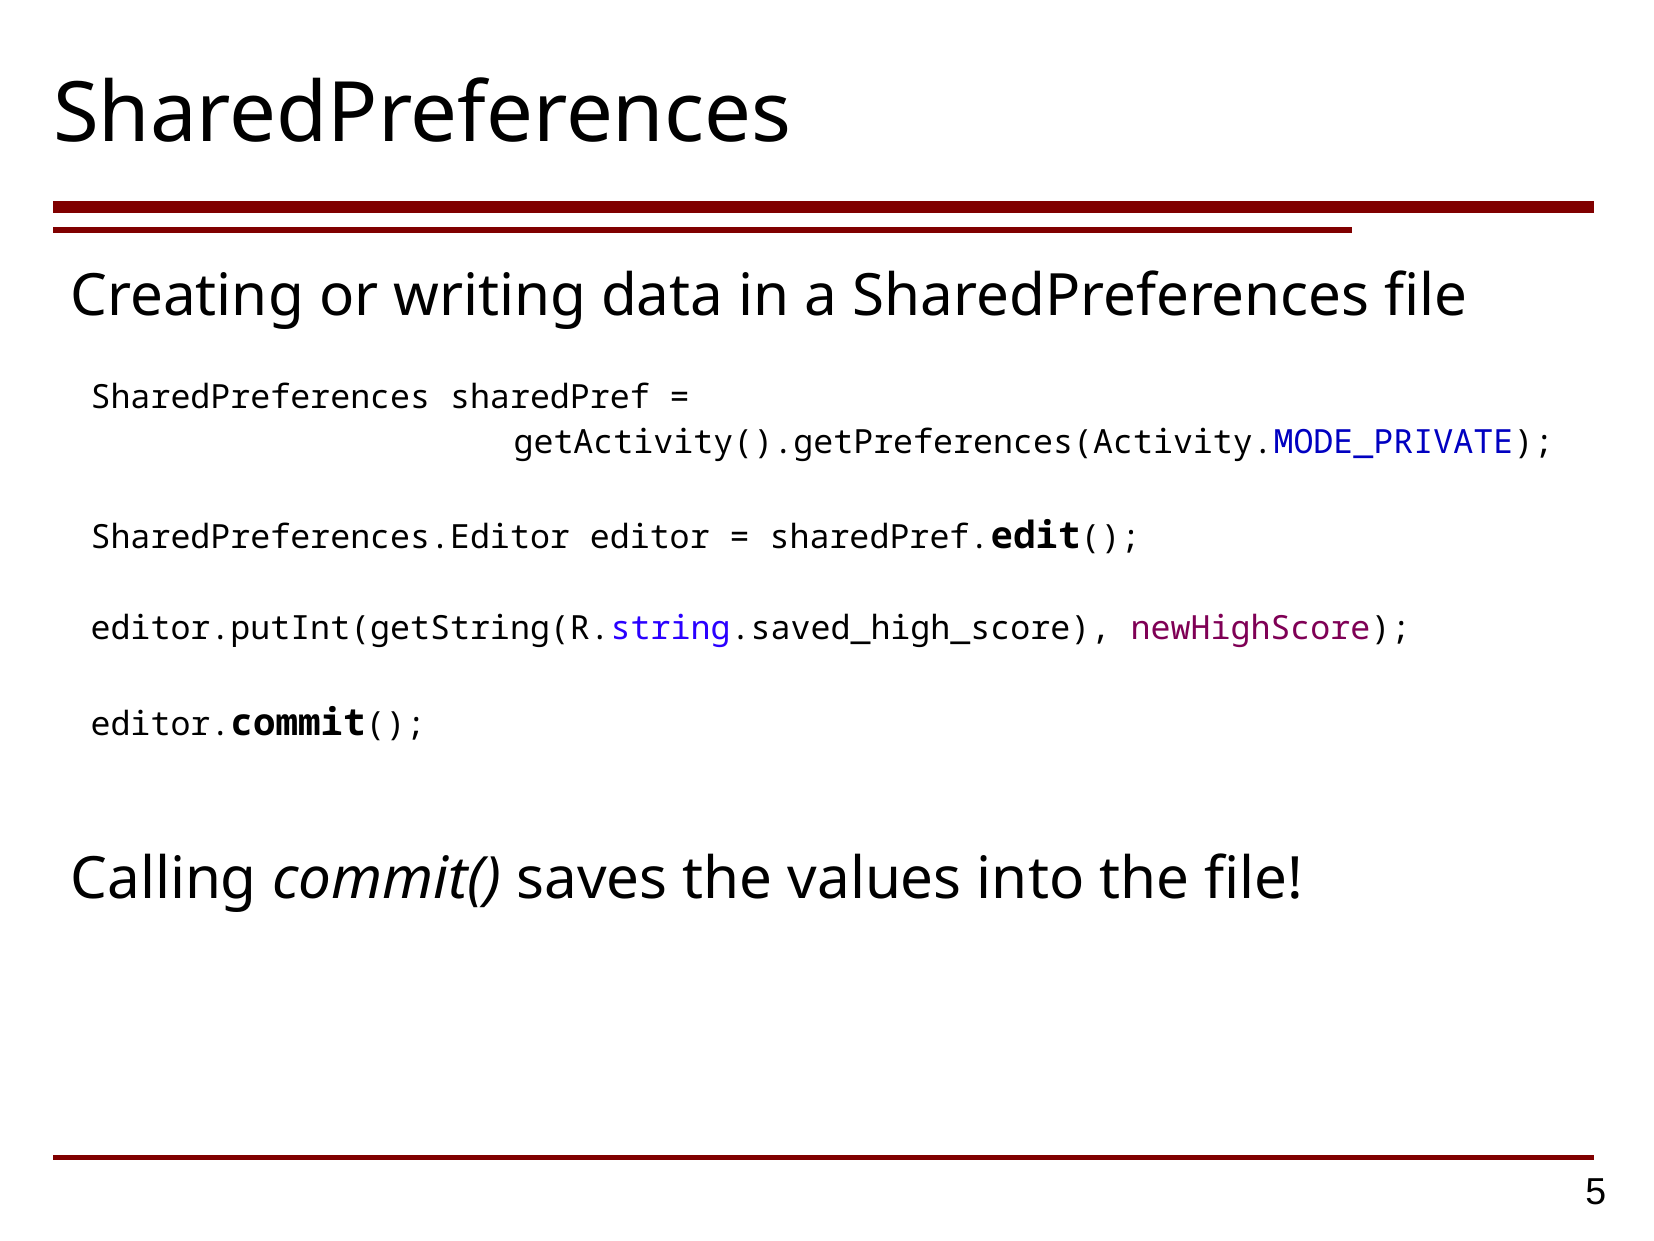

# SharedPreferences
Creating or writing data in a SharedPreferences file
 SharedPreferences sharedPref =
						getActivity().getPreferences(Activity.MODE_PRIVATE);
 SharedPreferences.Editor editor = sharedPref.edit();
 editor.putInt(getString(R.string.saved_high_score), newHighScore);
 editor.commit();
Calling commit() saves the values into the file!